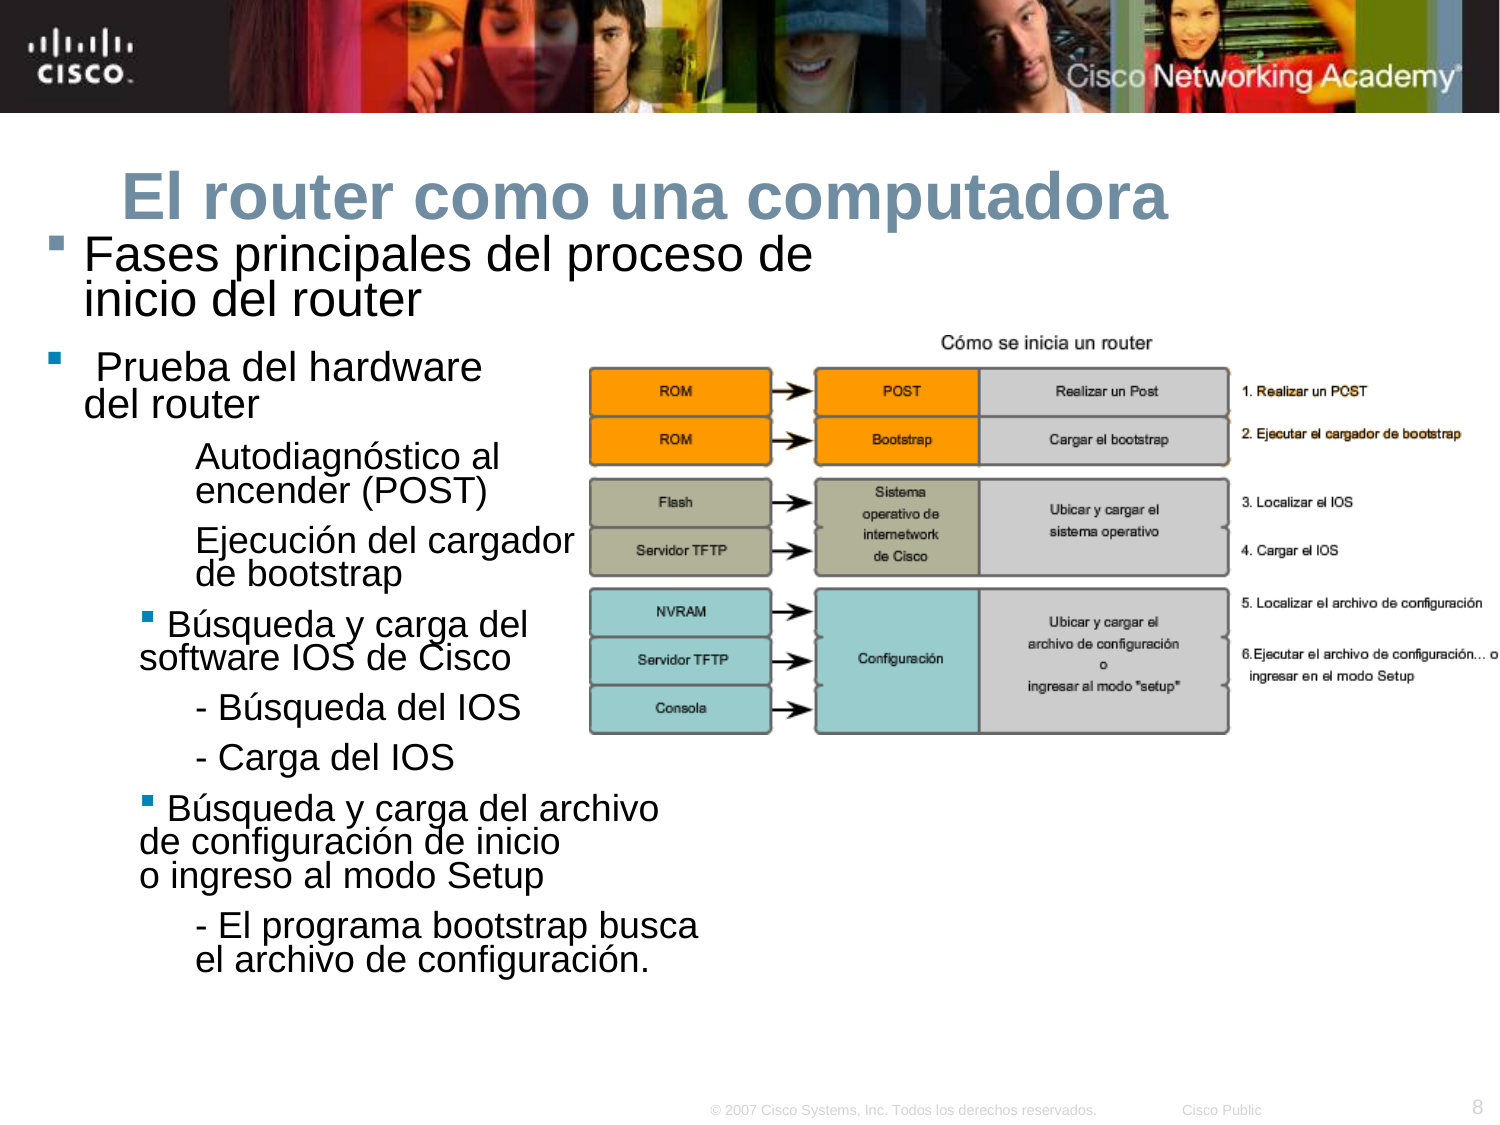

# El router como una computadora
Fases principales del proceso de inicio del router
 Prueba del hardware
del router
Autodiagnóstico al
encender (POST)
Ejecución del cargador
de bootstrap
 Búsqueda y carga del
software IOS de Cisco
- Búsqueda del IOS
- Carga del IOS
 Búsqueda y carga del archivo
de configuración de inicio
o ingreso al modo Setup
- El programa bootstrap busca
el archivo de configuración.